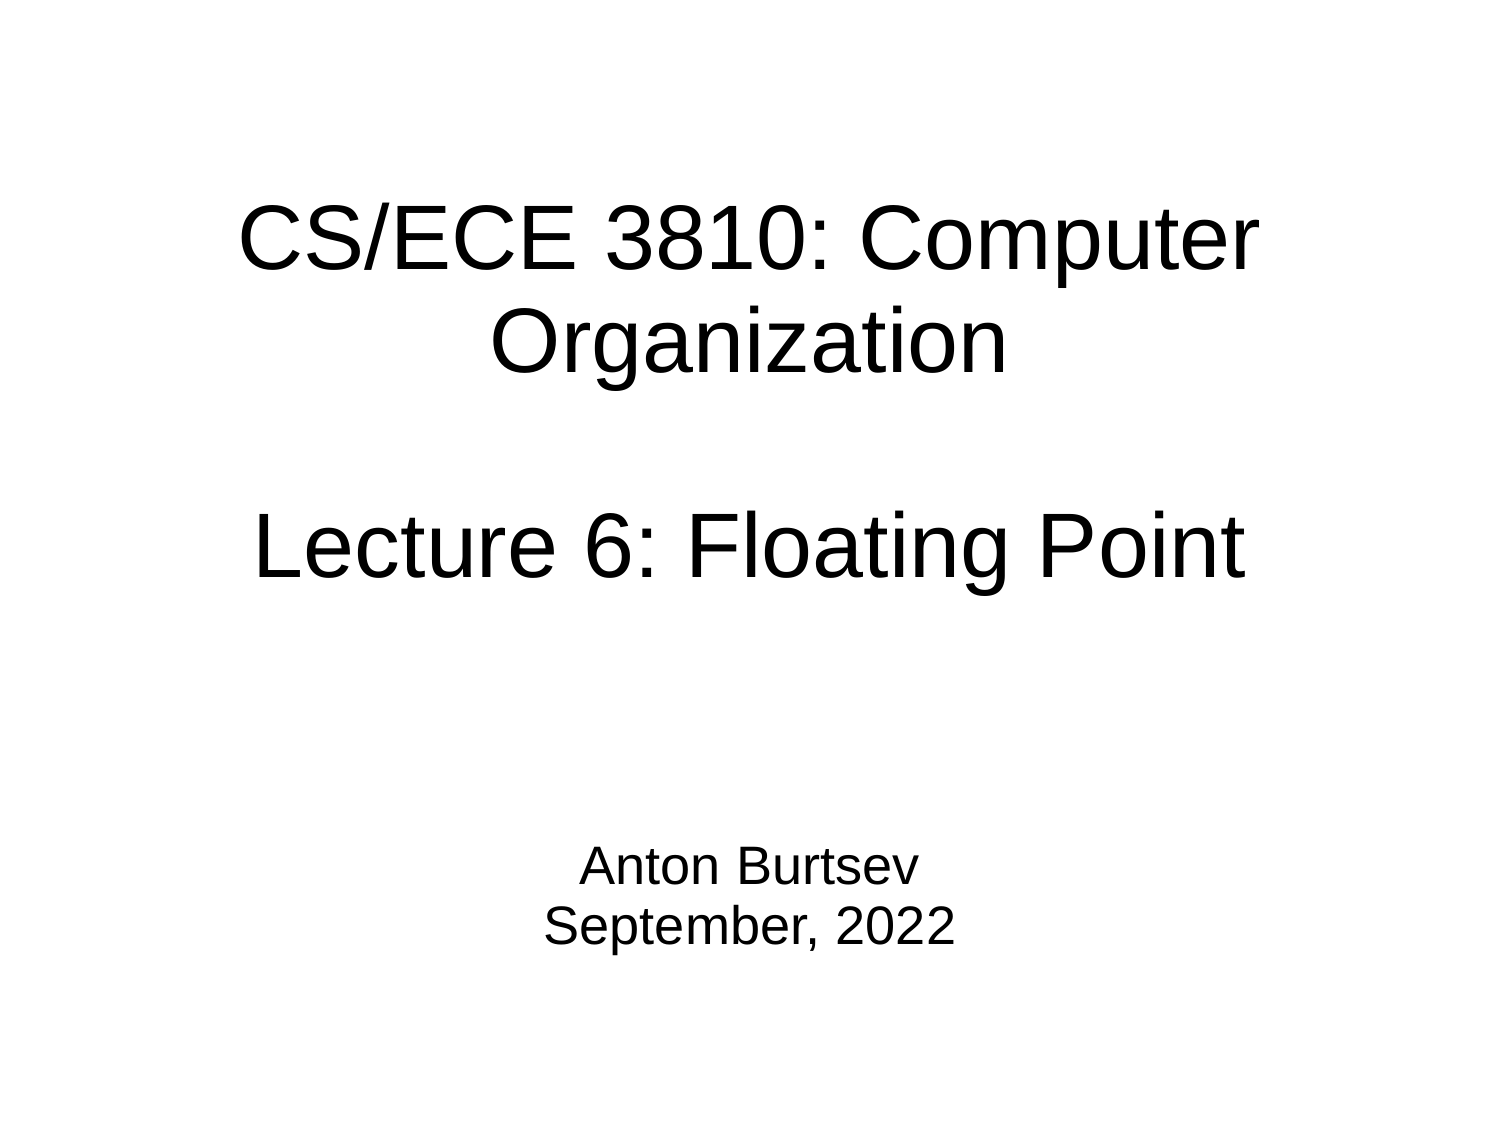

# CS/ECE 3810: Computer Organization Lecture 6: Floating Point
Anton Burtsev
September, 2022